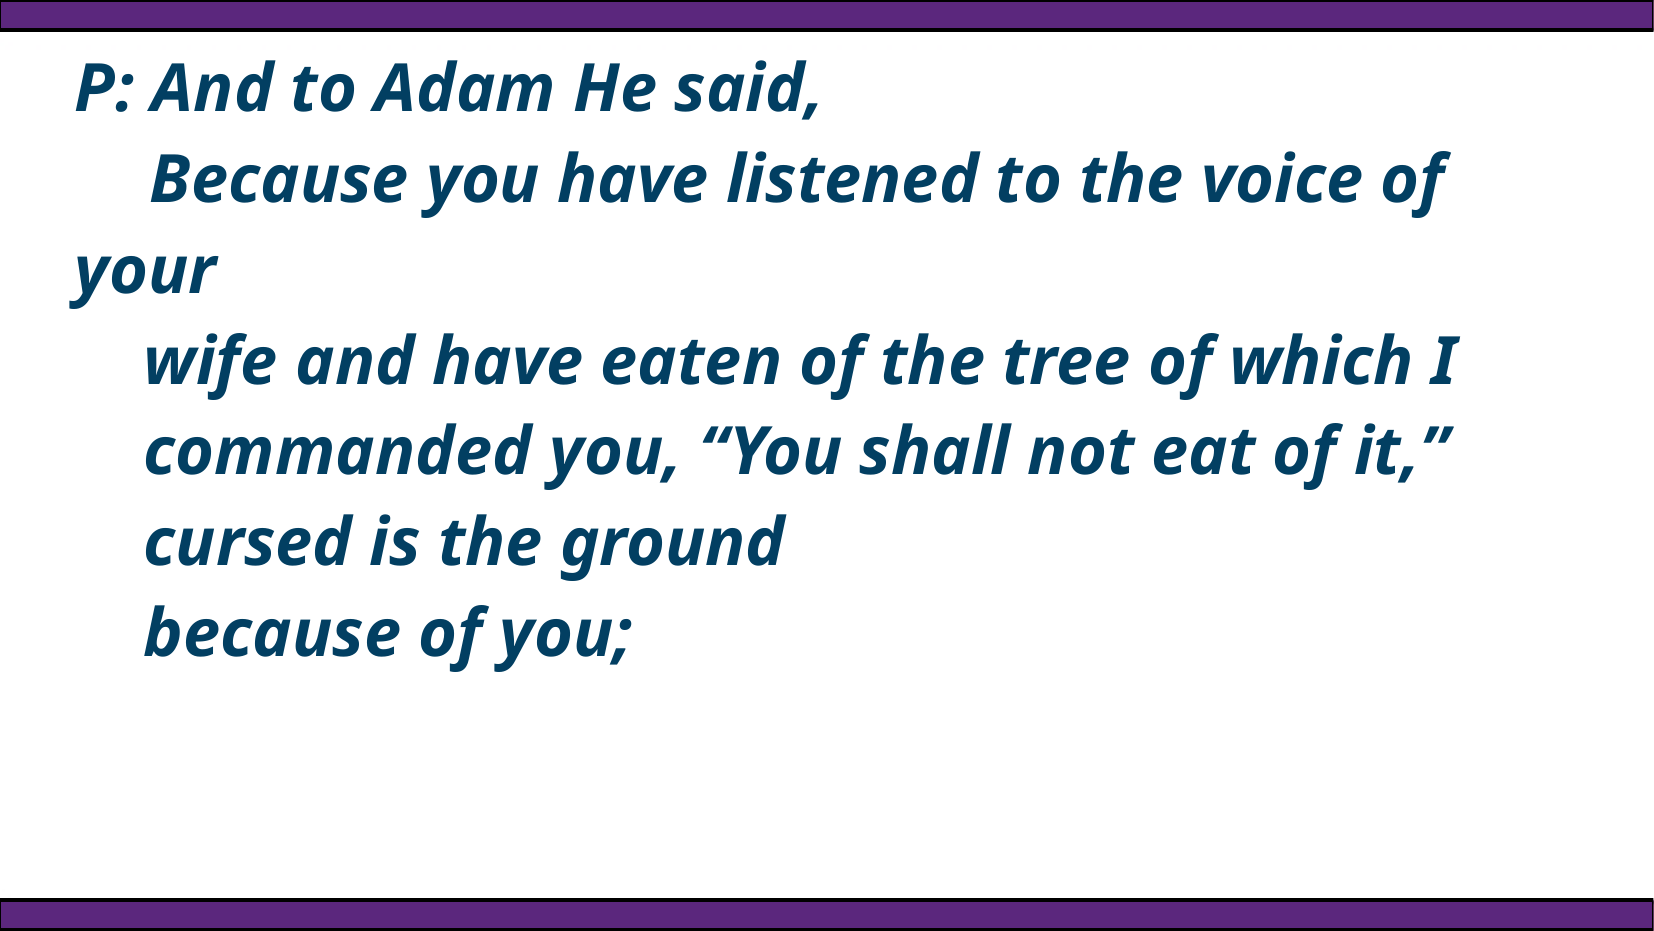

P: And to Adam He said,
	Because you have listened to the voice of your
 wife and have eaten of the tree of which I
 commanded you, “You shall not eat of it,”
 cursed is the ground
 because of you;